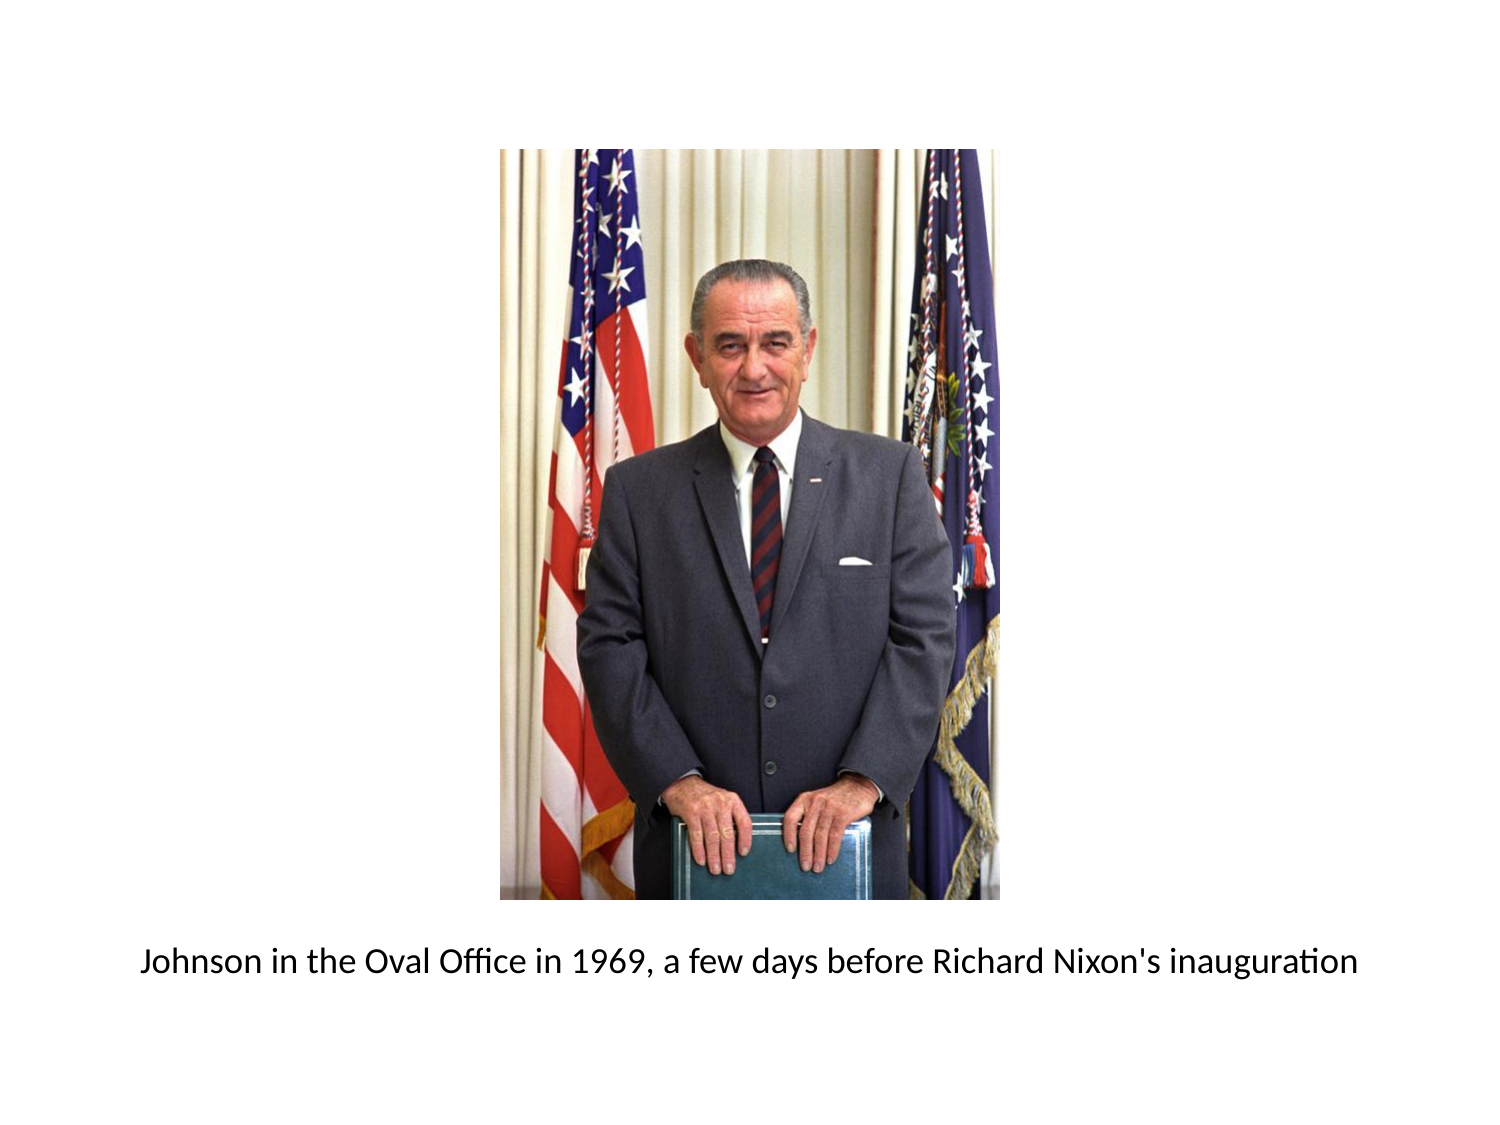

Johnson in the Oval Office in 1969, a few days before Richard Nixon's inauguration